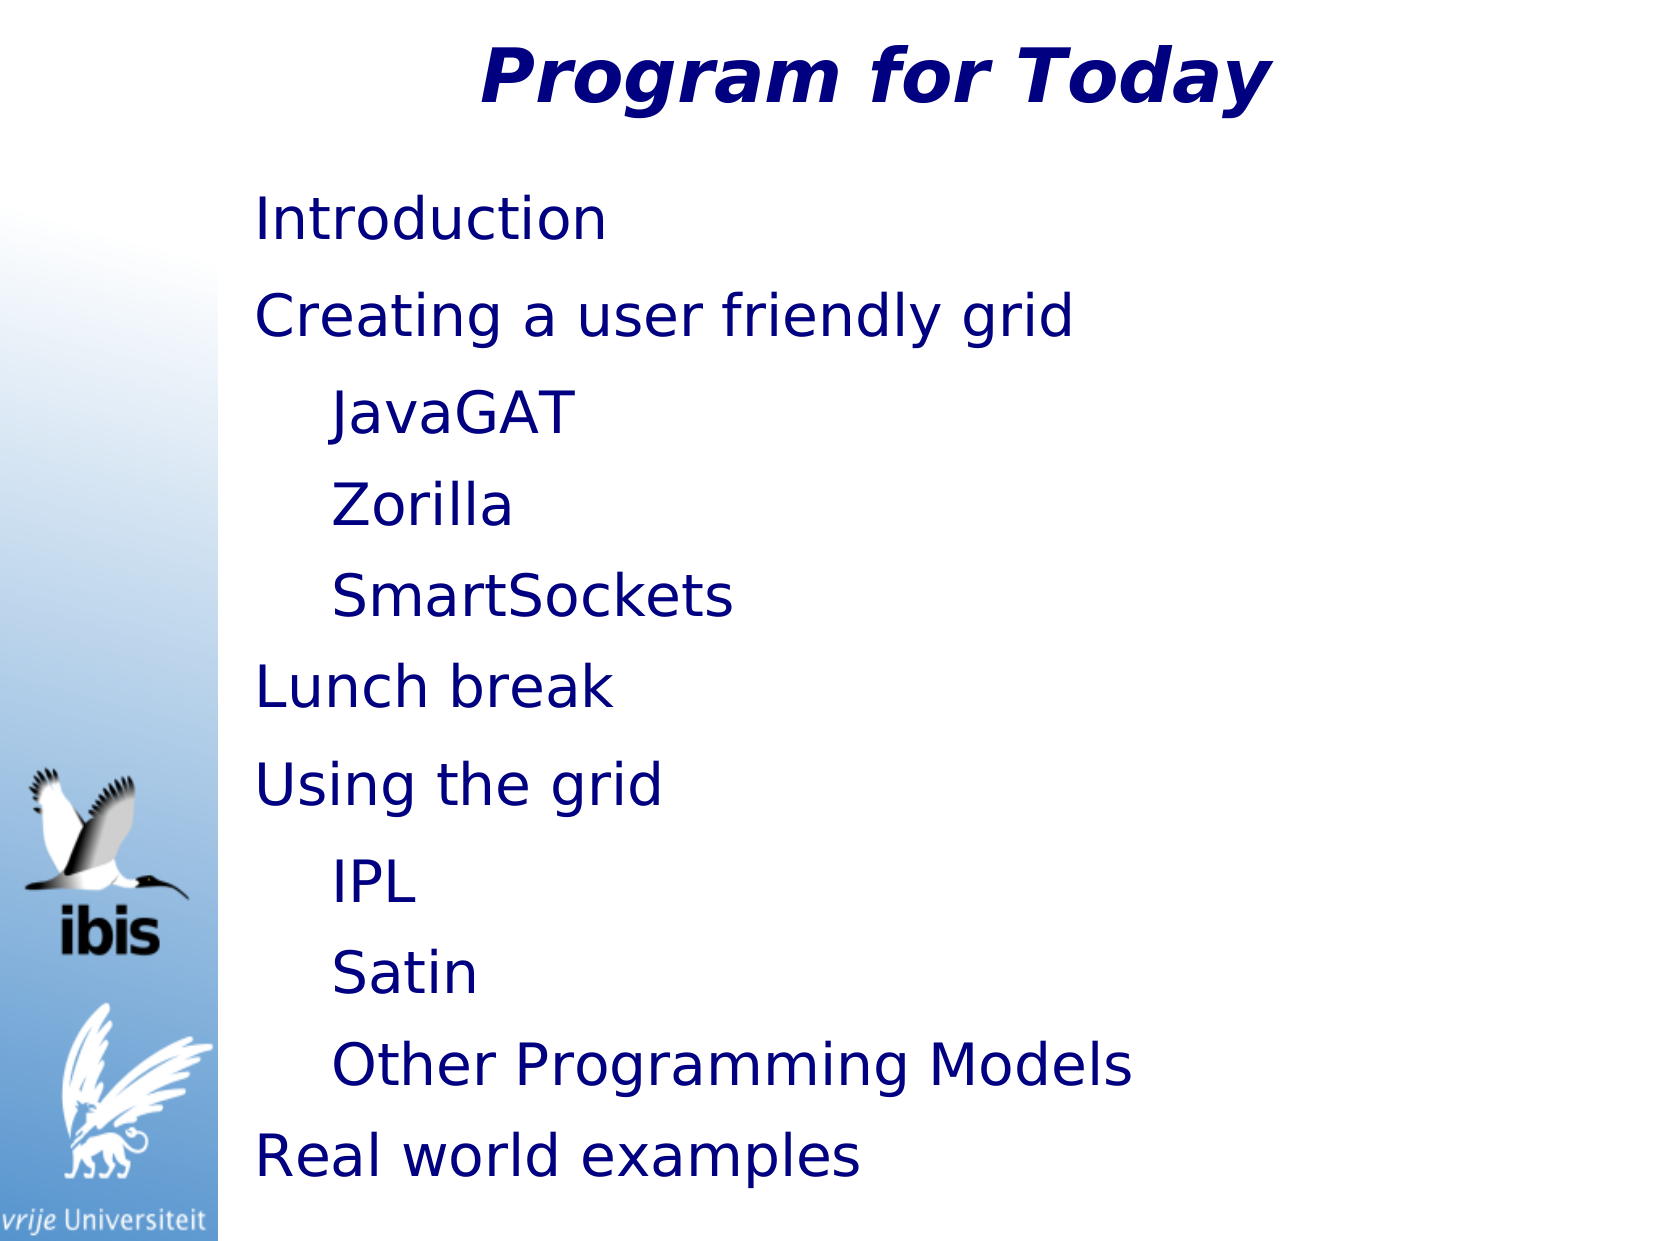

# Program for Today
Introduction
Creating a user friendly grid
JavaGAT
Zorilla
SmartSockets
Lunch break
Using the grid
IPL
Satin
Other Programming Models
Real world examples